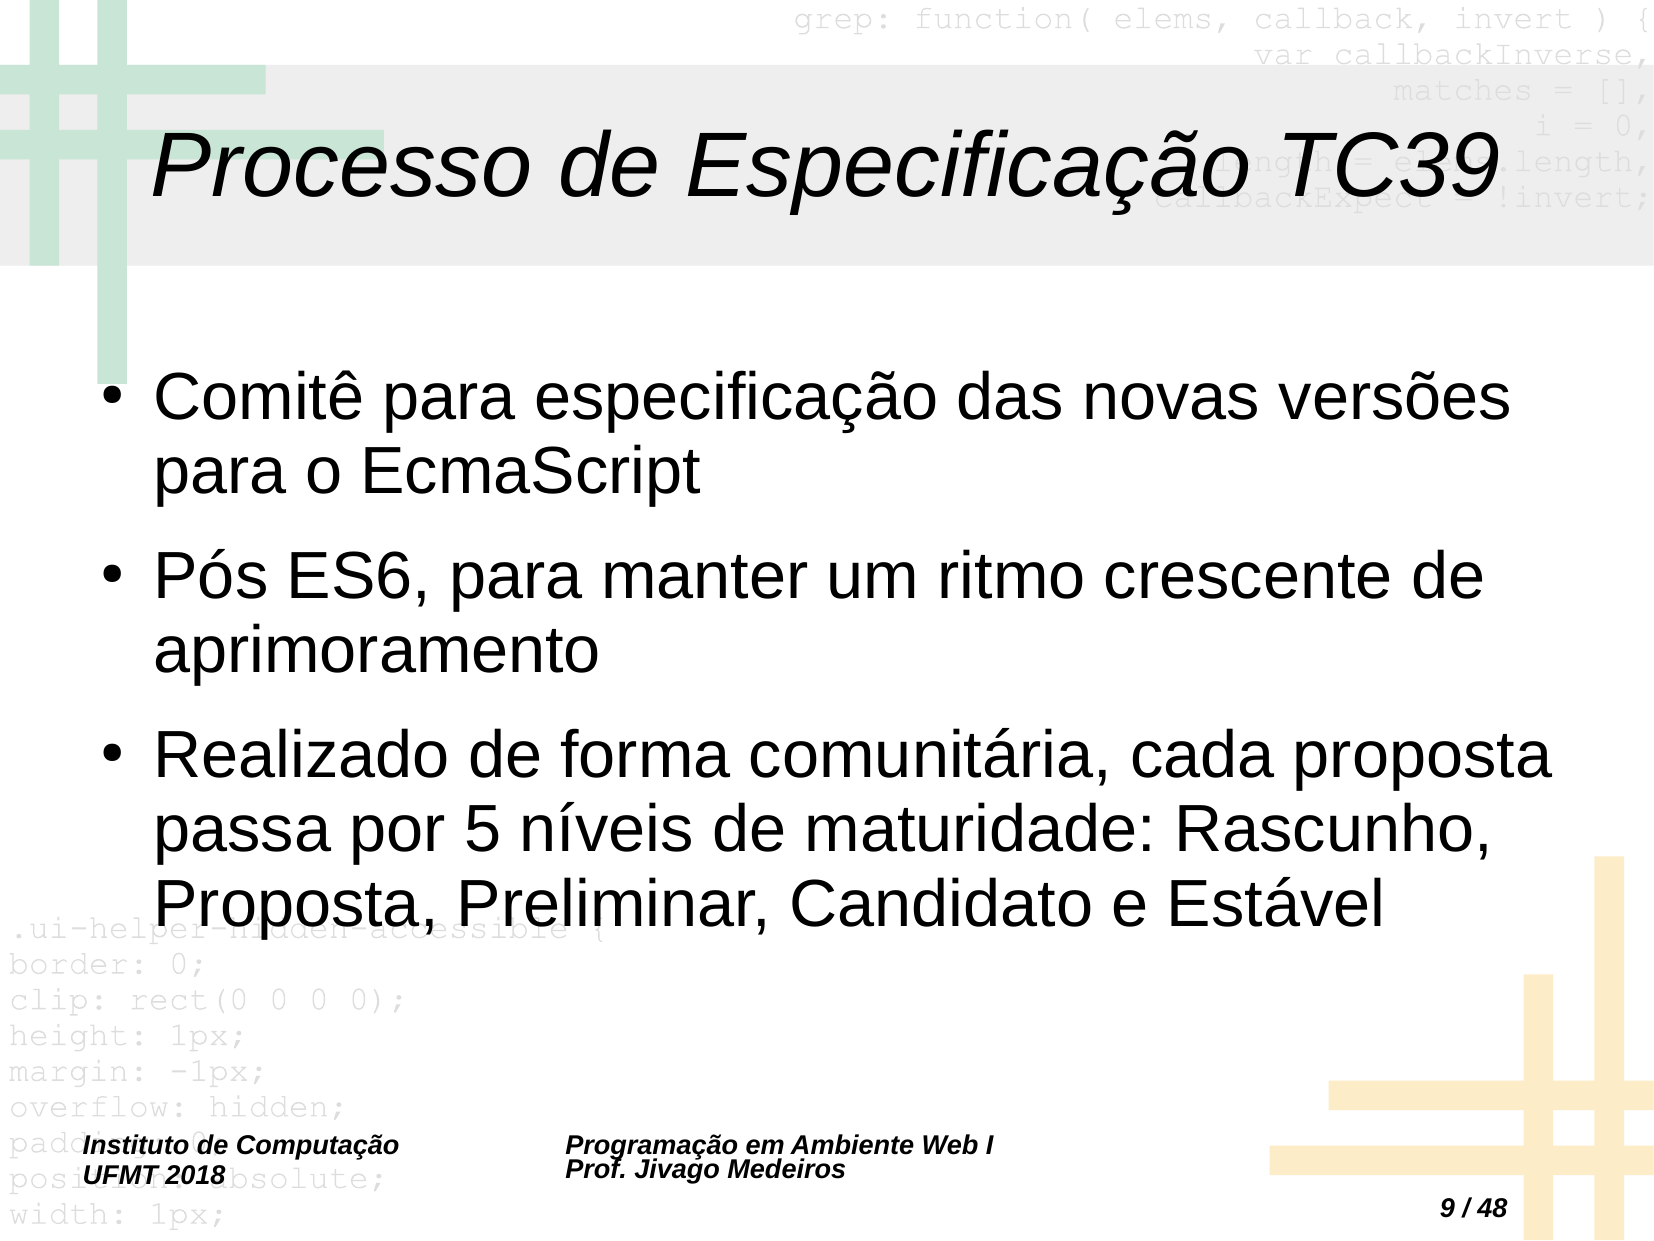

# Processo de Especificação TC39
Comitê para especificação das novas versões para o EcmaScript
Pós ES6, para manter um ritmo crescente de aprimoramento
Realizado de forma comunitária, cada proposta passa por 5 níveis de maturidade: Rascunho, Proposta, Preliminar, Candidato e Estável
Programação em Ambiente Web I Prof. Jivago Medeiros
9